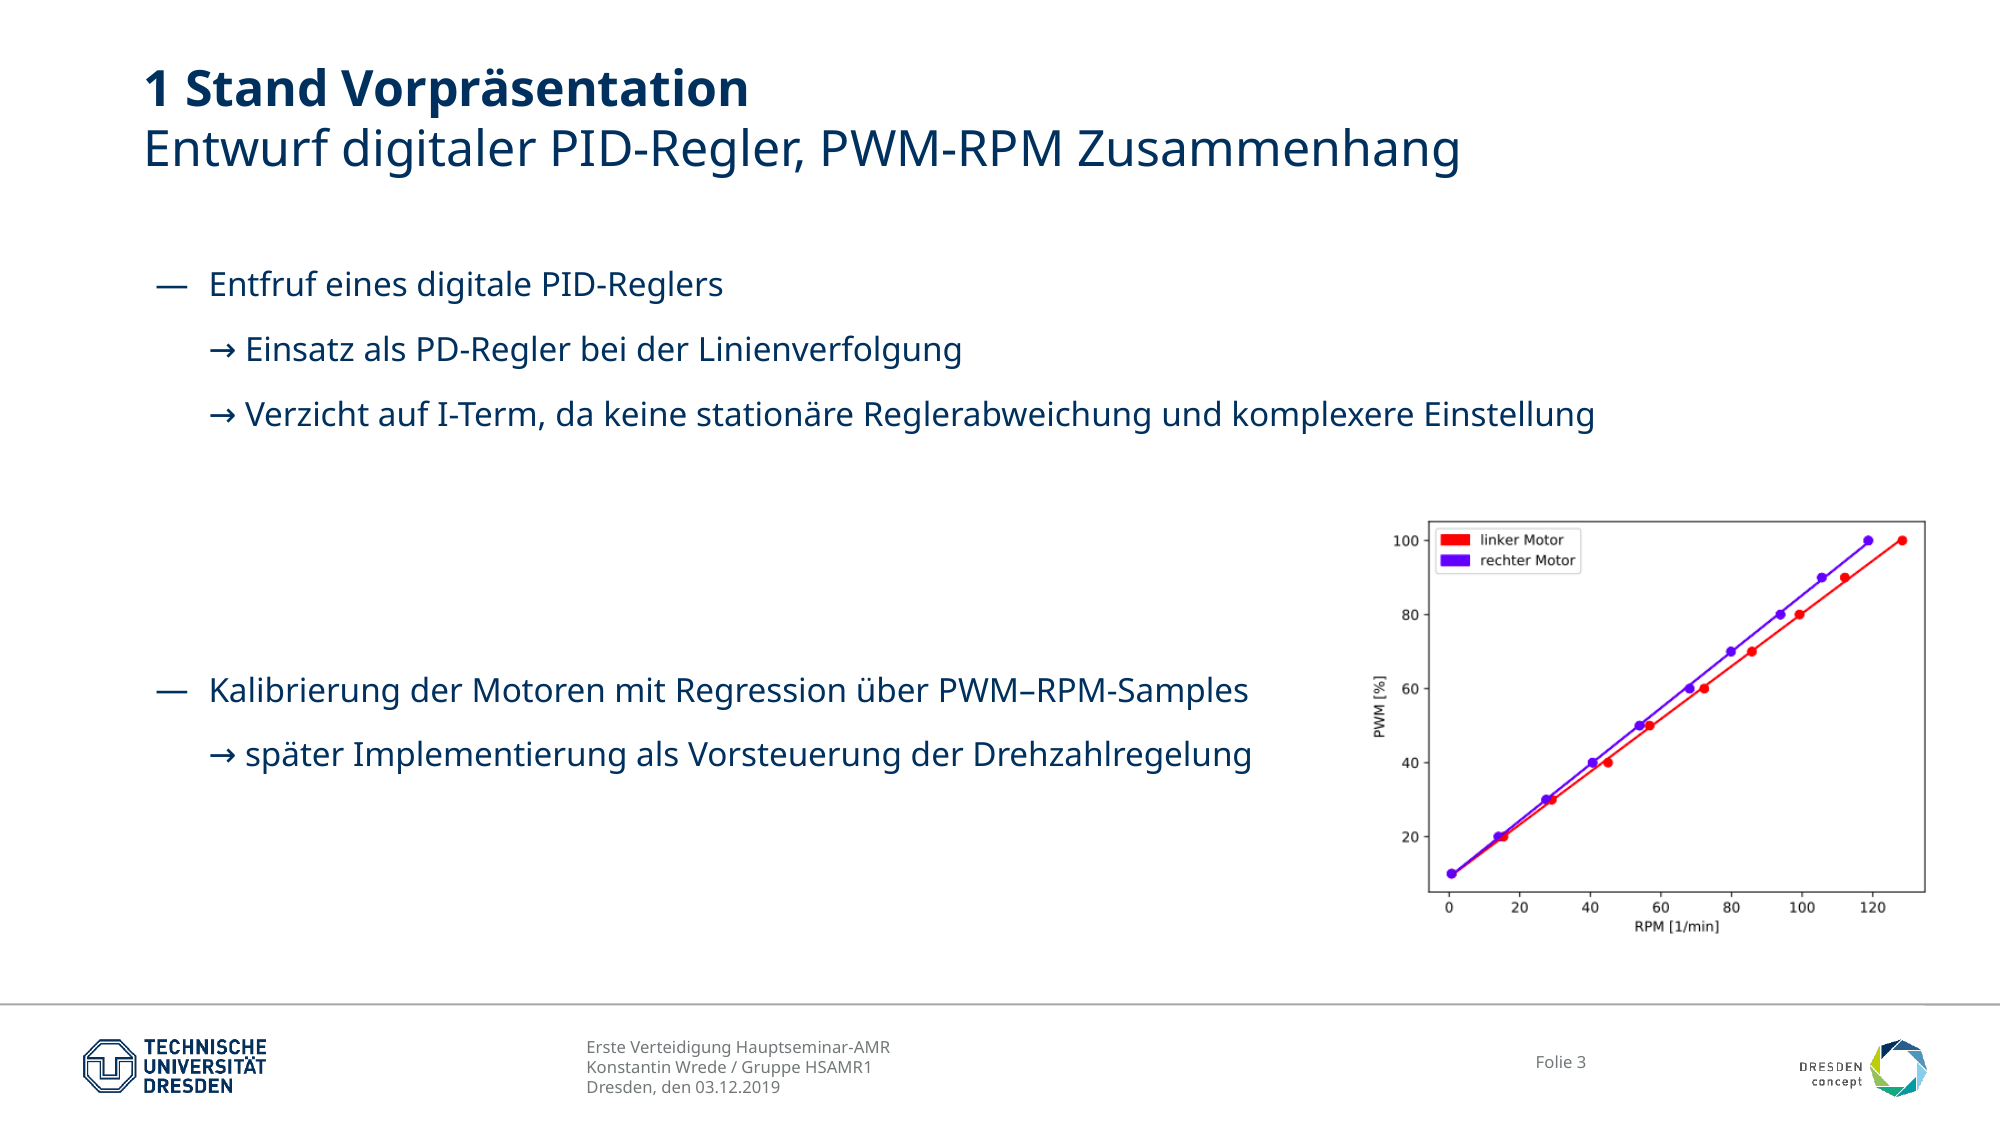

# 1 Stand Vorpräsentation Entwurf digitaler PID-Regler, PWM-RPM Zusammenhang
Entfruf eines digitale PID-Reglers
→ Einsatz als PD-Regler bei der Linienverfolgung
→ Verzicht auf I-Term, da keine stationäre Reglerabweichung und komplexere Einstellung
Kalibrierung der Motoren mit Regression über PWM–RPM-Samples
→ später Implementierung als Vorsteuerung der Drehzahlregelung